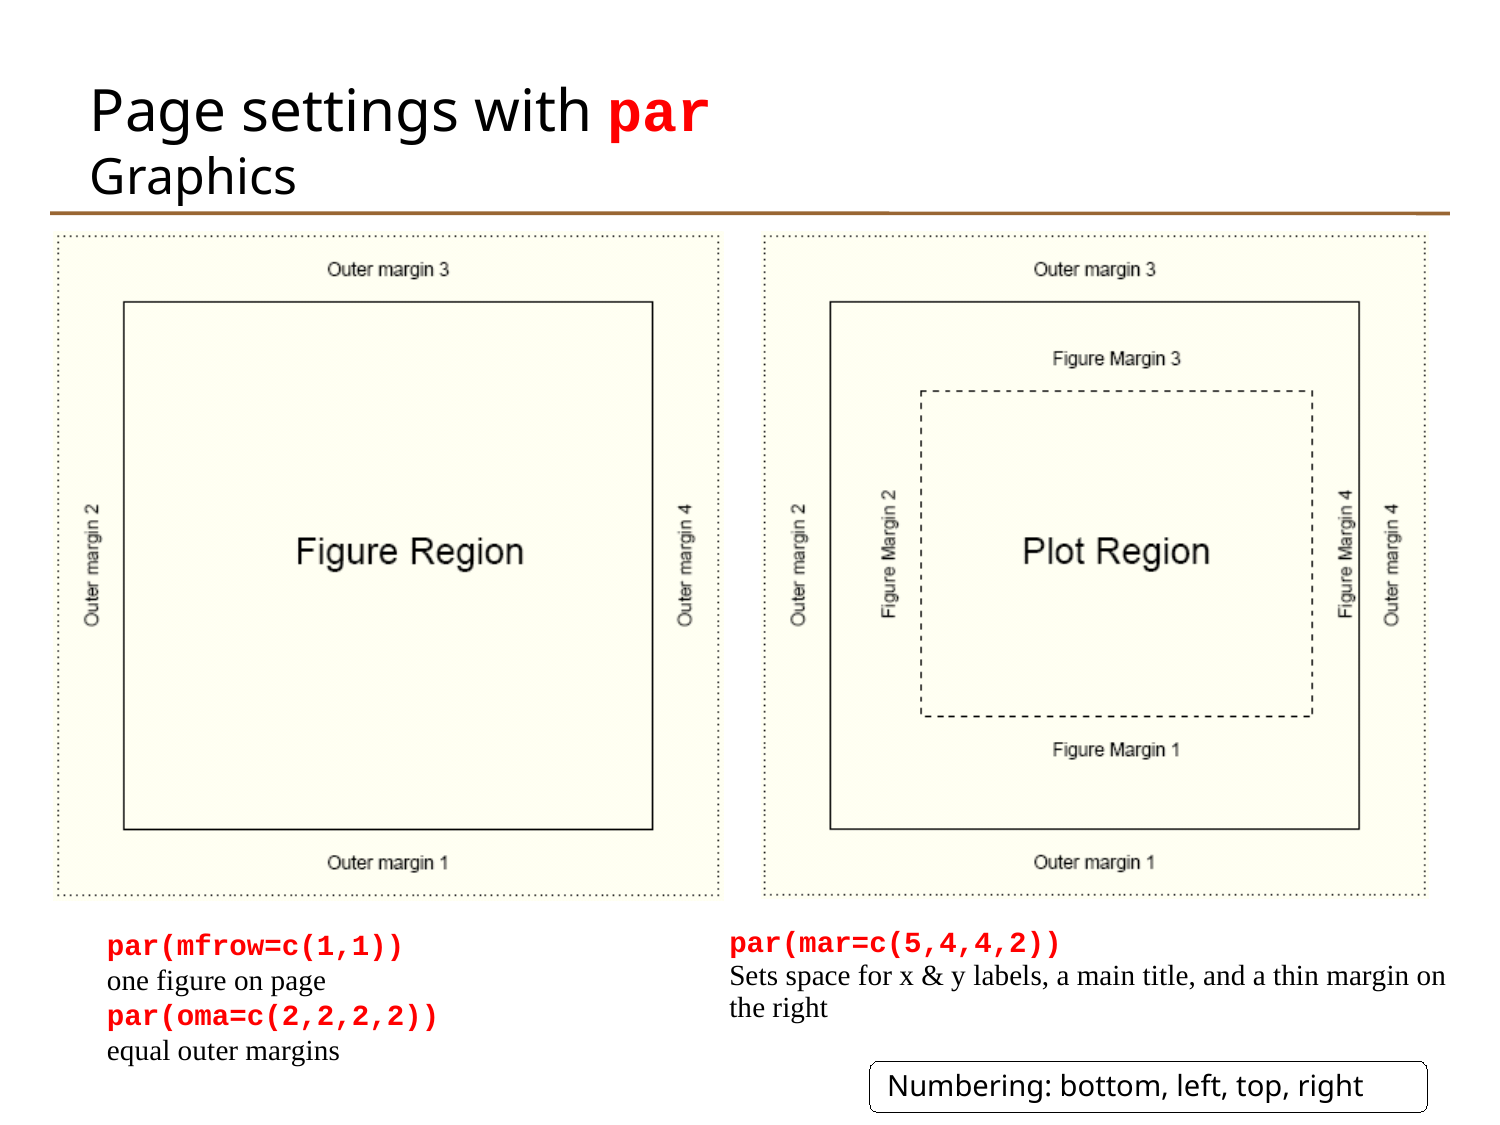

Page settings with par
Graphics
par(mfrow=c(1,1))
one figure on page
par(oma=c(2,2,2,2))
equal outer margins
par(mar=c(5,4,4,2))
Sets space for x & y labels, a main title, and a thin margin on the right
Numbering: bottom, left, top, right